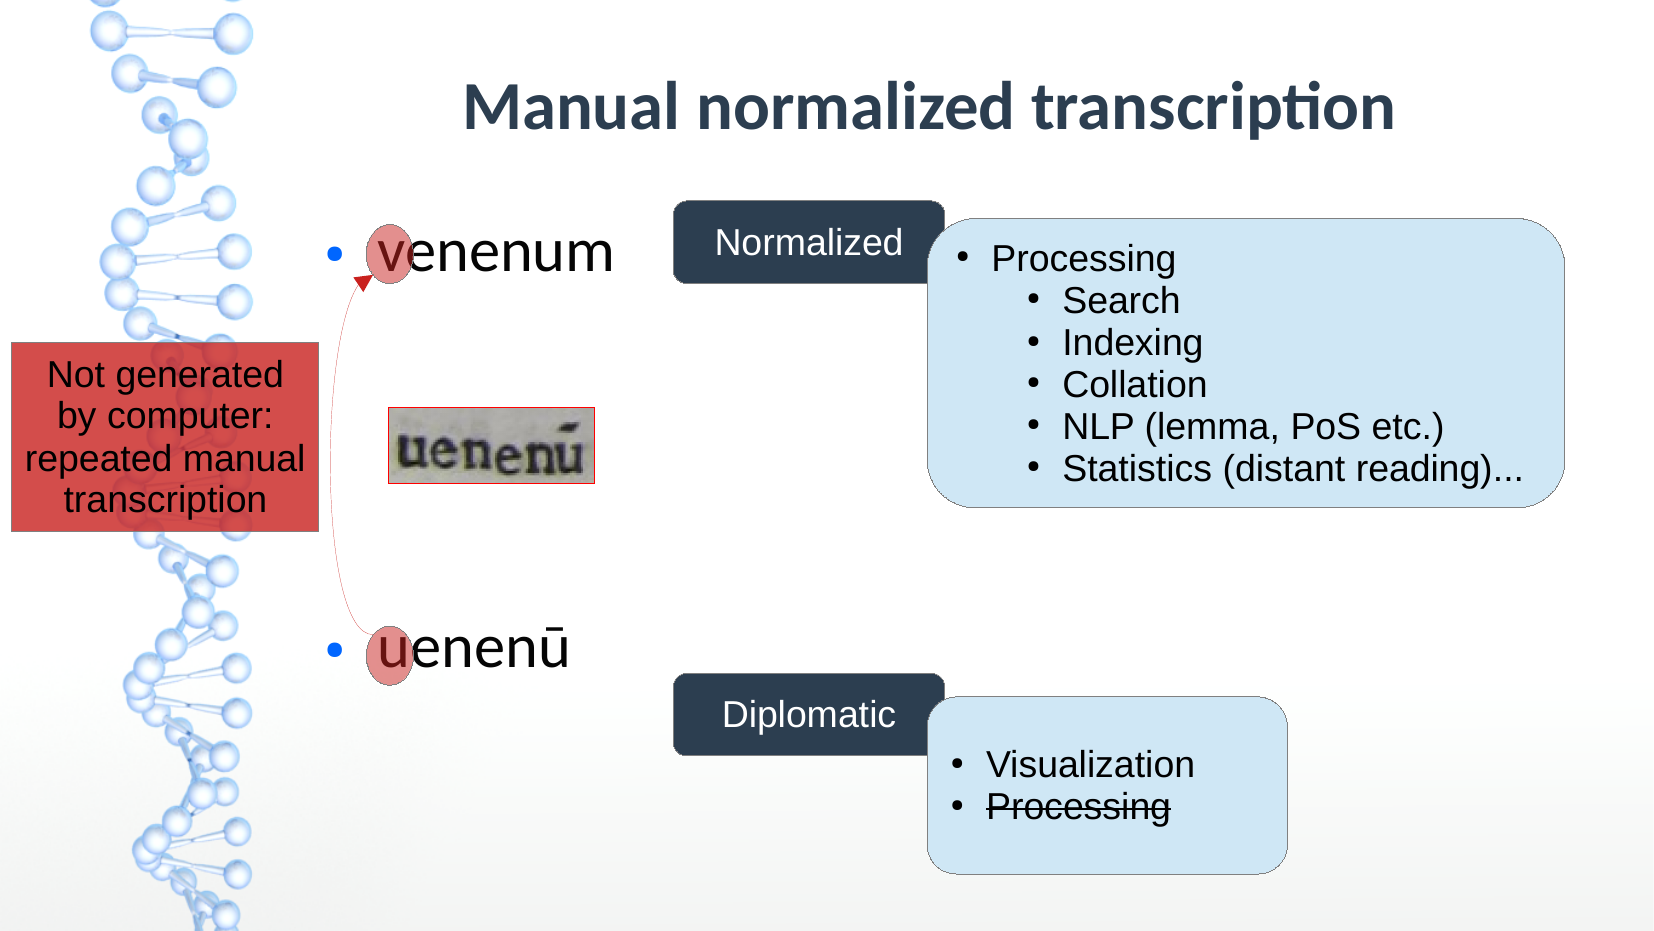

# Manual normalized transcription
Normalized
Processing
Search
Indexing
Collation
NLP (lemma, PoS etc.)
Statistics (distant reading)...
venenum
Not generated
by computer:
repeated manual
transcription
uenenū
Diplomatic
Visualization
Processing